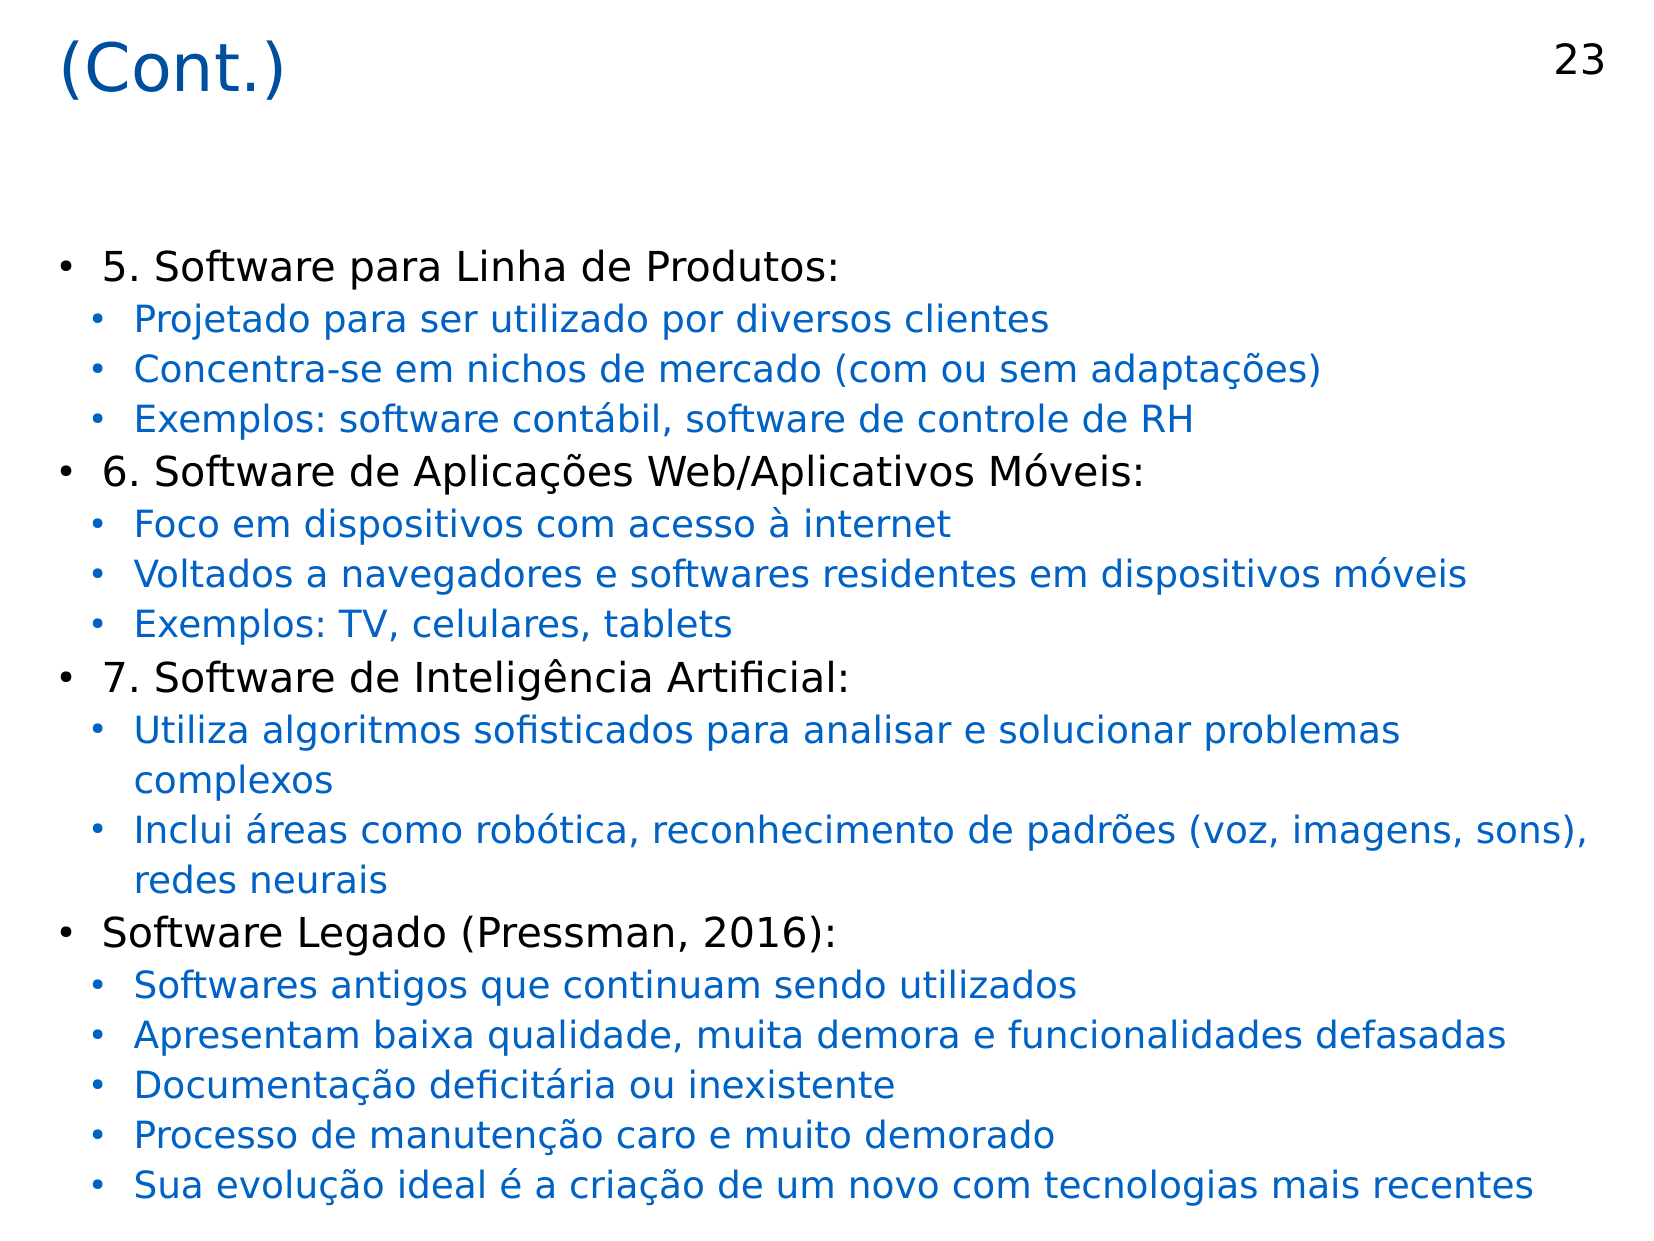

# (Cont.)
23
5. Software para Linha de Produtos:
Projetado para ser utilizado por diversos clientes
Concentra-se em nichos de mercado (com ou sem adaptações)
Exemplos: software contábil, software de controle de RH
6. Software de Aplicações Web/Aplicativos Móveis:
Foco em dispositivos com acesso à internet
Voltados a navegadores e softwares residentes em dispositivos móveis
Exemplos: TV, celulares, tablets
7. Software de Inteligência Artificial:
Utiliza algoritmos sofisticados para analisar e solucionar problemas complexos
Inclui áreas como robótica, reconhecimento de padrões (voz, imagens, sons), redes neurais
Software Legado (Pressman, 2016):
Softwares antigos que continuam sendo utilizados
Apresentam baixa qualidade, muita demora e funcionalidades defasadas
Documentação deficitária ou inexistente
Processo de manutenção caro e muito demorado
Sua evolução ideal é a criação de um novo com tecnologias mais recentes